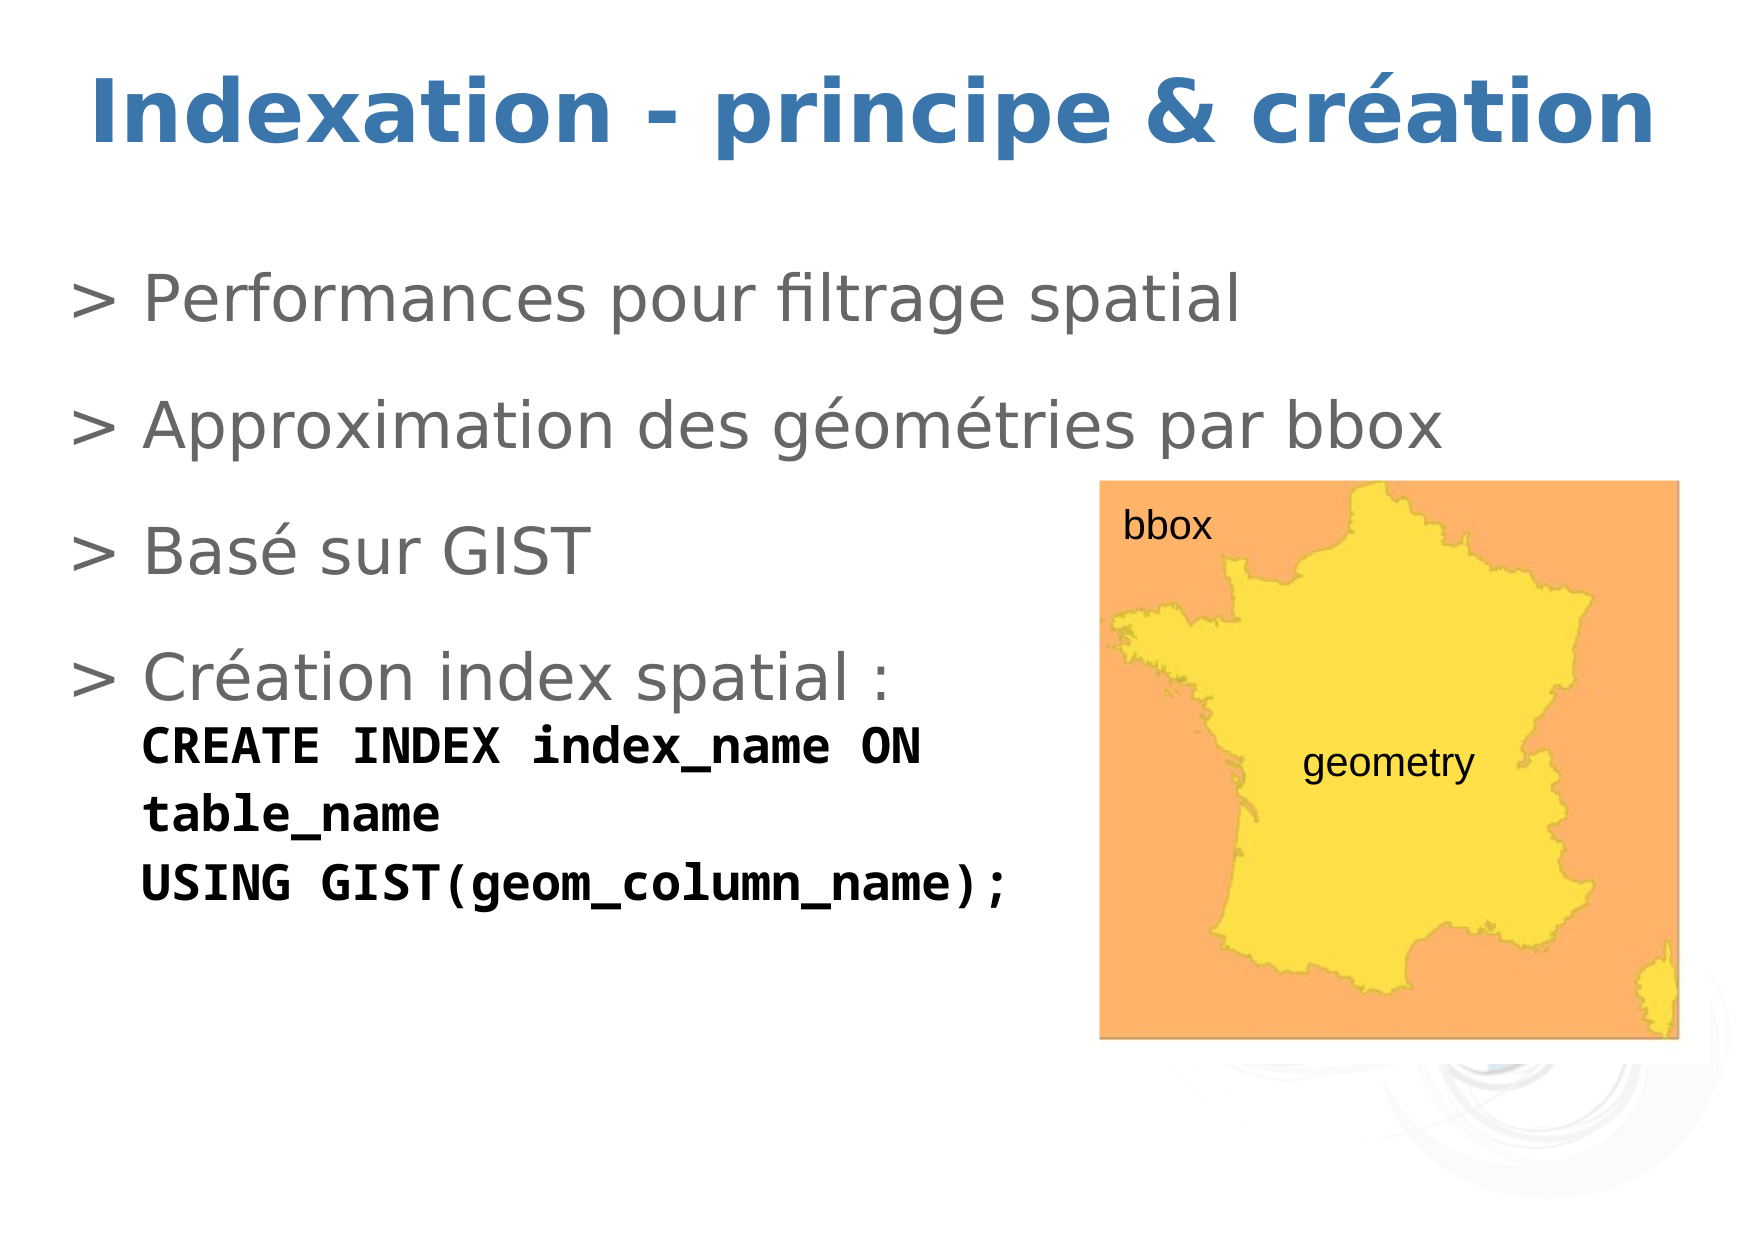

# Indexation - principe & création
> Performances pour filtrage spatial
> Approximation des géométries par bbox
> Basé sur GIST
> Création index spatial :
geometry
bbox
CREATE INDEX index_name ON table_name
USING GIST(geom_column_name);